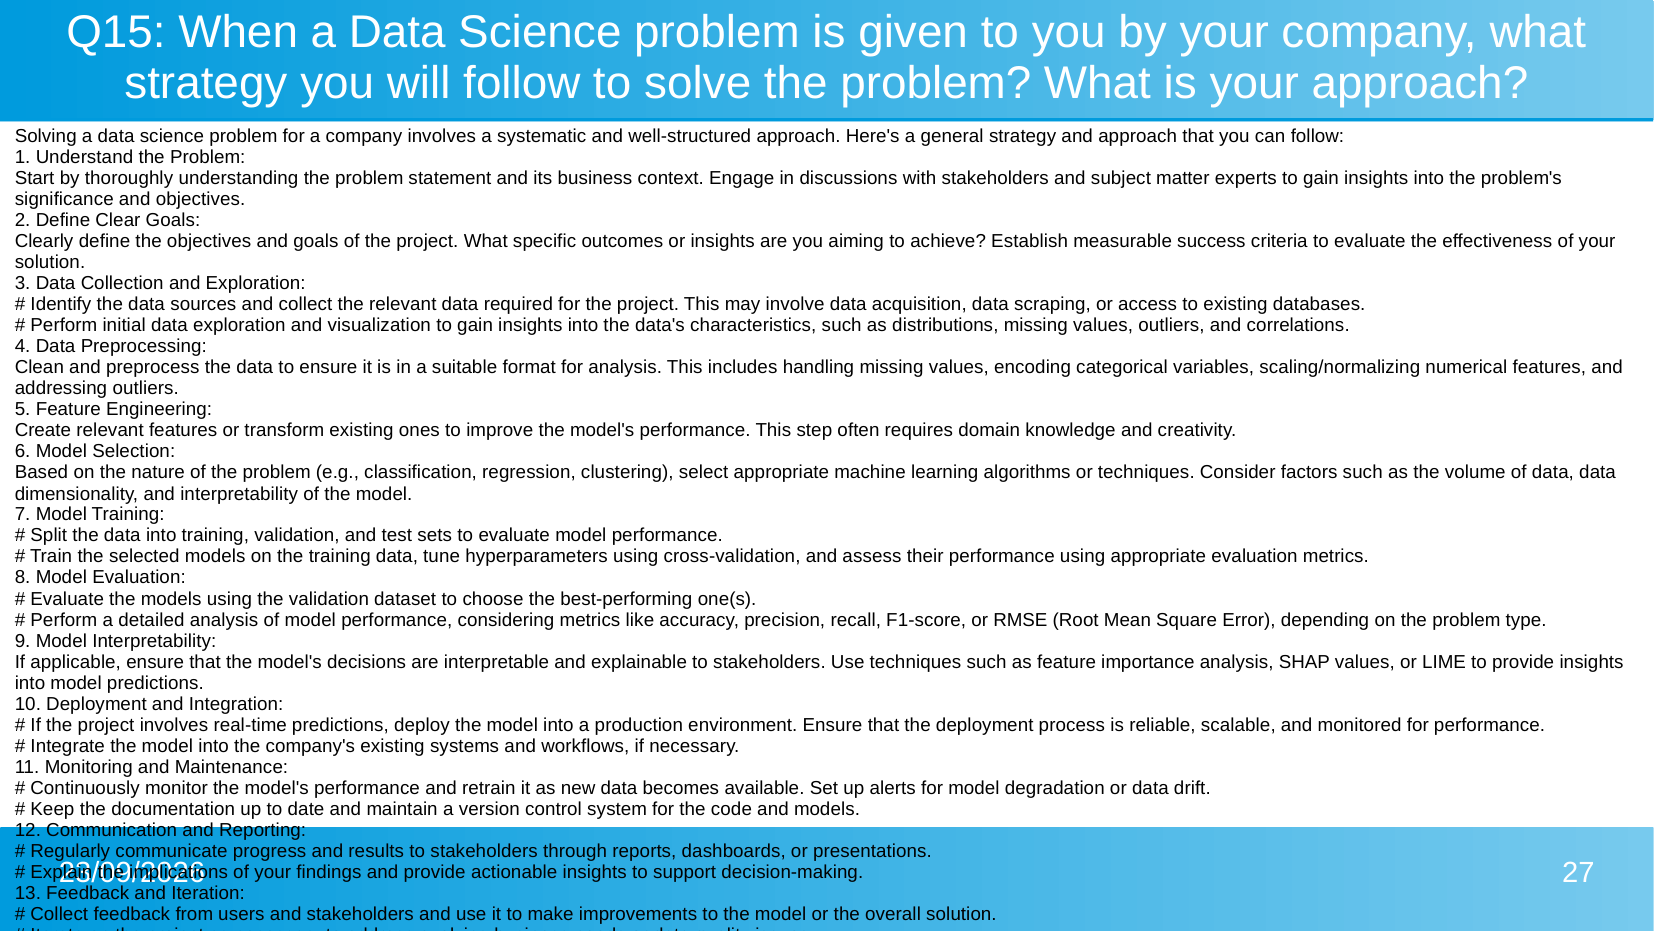

# Q15: When a Data Science problem is given to you by your company, what strategy you will follow to solve the problem? What is your approach?
Solving a data science problem for a company involves a systematic and well-structured approach. Here's a general strategy and approach that you can follow:
1. Understand the Problem:
Start by thoroughly understanding the problem statement and its business context. Engage in discussions with stakeholders and subject matter experts to gain insights into the problem's significance and objectives.
2. Define Clear Goals:
Clearly define the objectives and goals of the project. What specific outcomes or insights are you aiming to achieve? Establish measurable success criteria to evaluate the effectiveness of your solution.
3. Data Collection and Exploration:
# Identify the data sources and collect the relevant data required for the project. This may involve data acquisition, data scraping, or access to existing databases.
# Perform initial data exploration and visualization to gain insights into the data's characteristics, such as distributions, missing values, outliers, and correlations.
4. Data Preprocessing:
Clean and preprocess the data to ensure it is in a suitable format for analysis. This includes handling missing values, encoding categorical variables, scaling/normalizing numerical features, and addressing outliers.
5. Feature Engineering:
Create relevant features or transform existing ones to improve the model's performance. This step often requires domain knowledge and creativity.
6. Model Selection:
Based on the nature of the problem (e.g., classification, regression, clustering), select appropriate machine learning algorithms or techniques. Consider factors such as the volume of data, data dimensionality, and interpretability of the model.
7. Model Training:
# Split the data into training, validation, and test sets to evaluate model performance.
# Train the selected models on the training data, tune hyperparameters using cross-validation, and assess their performance using appropriate evaluation metrics.
8. Model Evaluation:
# Evaluate the models using the validation dataset to choose the best-performing one(s).
# Perform a detailed analysis of model performance, considering metrics like accuracy, precision, recall, F1-score, or RMSE (Root Mean Square Error), depending on the problem type.
9. Model Interpretability:
If applicable, ensure that the model's decisions are interpretable and explainable to stakeholders. Use techniques such as feature importance analysis, SHAP values, or LIME to provide insights into model predictions.
10. Deployment and Integration:
# If the project involves real-time predictions, deploy the model into a production environment. Ensure that the deployment process is reliable, scalable, and monitored for performance.
# Integrate the model into the company's existing systems and workflows, if necessary.
11. Monitoring and Maintenance:
# Continuously monitor the model's performance and retrain it as new data becomes available. Set up alerts for model degradation or data drift.
# Keep the documentation up to date and maintain a version control system for the code and models.
12. Communication and Reporting:
# Regularly communicate progress and results to stakeholders through reports, dashboards, or presentations.
# Explain the implications of your findings and provide actionable insights to support decision-making.
13. Feedback and Iteration:
# Collect feedback from users and stakeholders and use it to make improvements to the model or the overall solution.
# Iterate on the project as necessary to address evolving business needs or data quality issues.
14. Documentation:
Maintain thorough documentation of the entire process, including data sources, preprocessing steps, model architecture, hyperparameters, and results. This documentation is crucial for reproducibility.
15. Ethical Considerations:
Ensure that the project adheres to ethical and legal guidelines, especially when dealing with sensitive data or automated decision-making.
The specific details of your approach may vary depending on the nature of the problem, the available resources, and the company's goals. Flexibility and adaptability are essential qualities for a data scientist to navigate the complexities of real-world data science projects successfully.
27